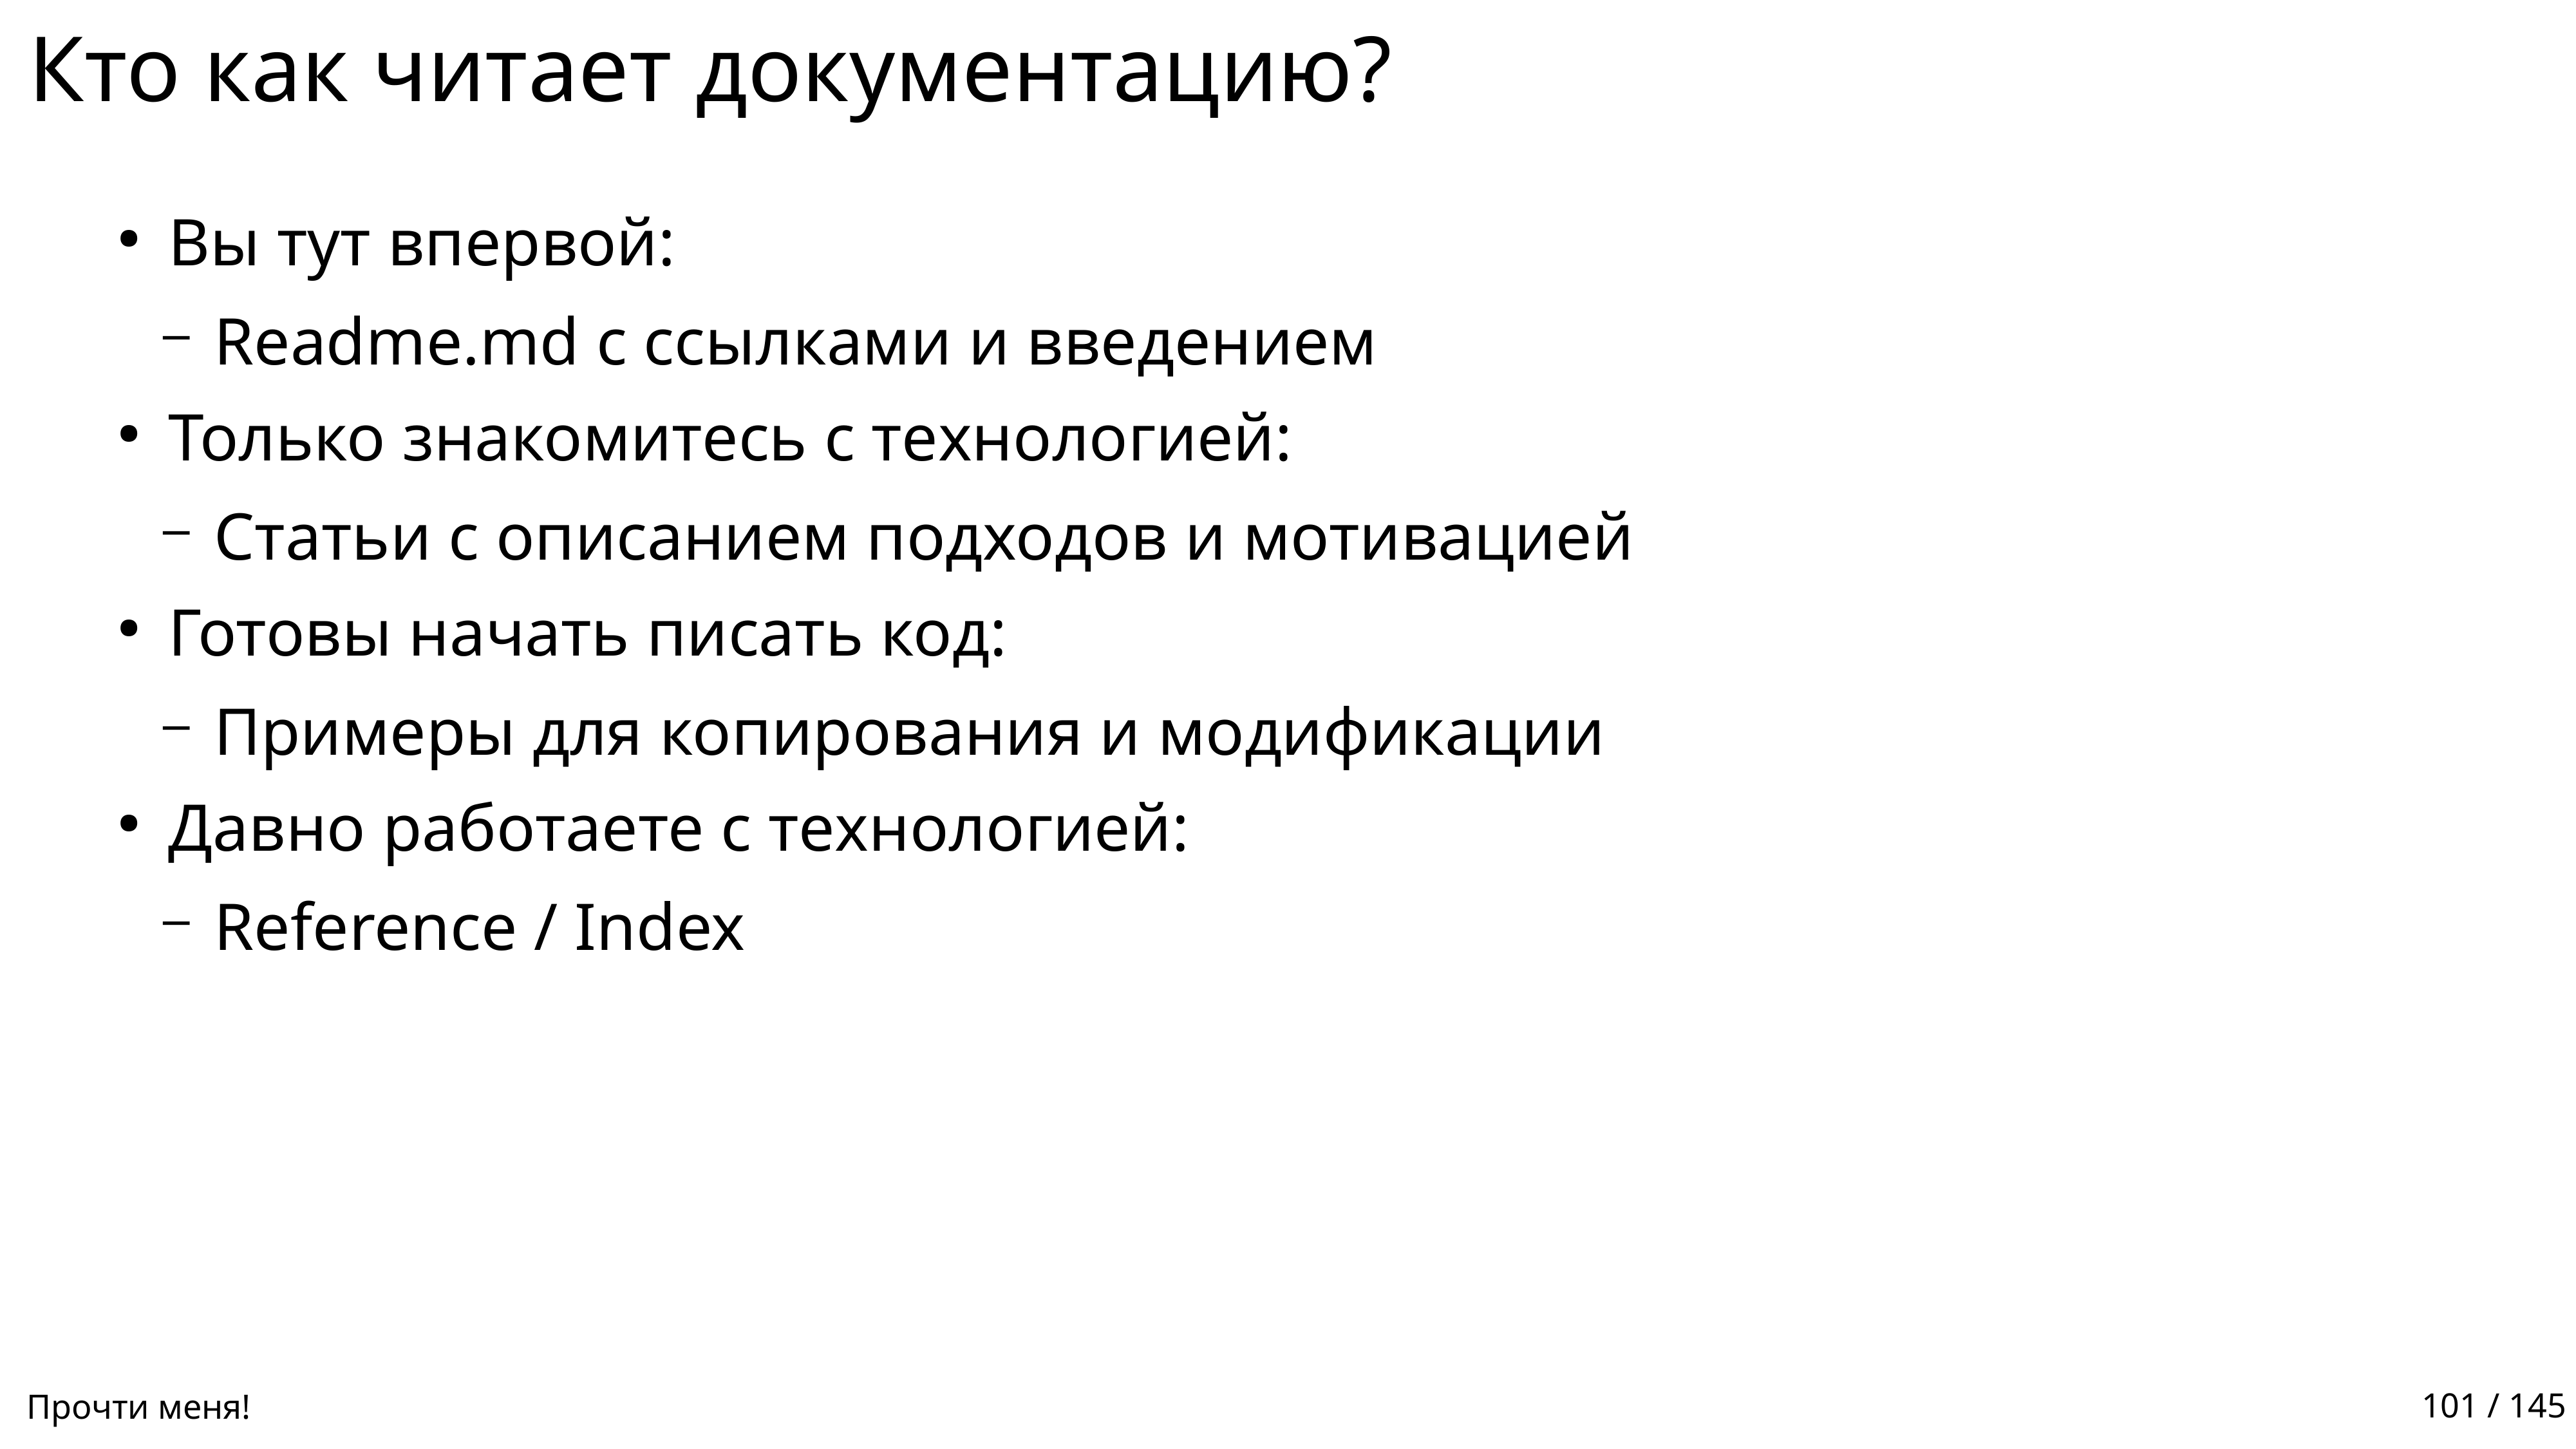

Кто как читает документацию?
# Вы тут впервой:
 Readme.md с ссылками и введением
 Только знакомитесь с технологией:
 Статьи с описанием подходов и мотивацией
 Готовы начать писать код:
 Примеры для копирования и модификации
 Давно работаете с технологией:
 Reference / Index
Прочти меня!